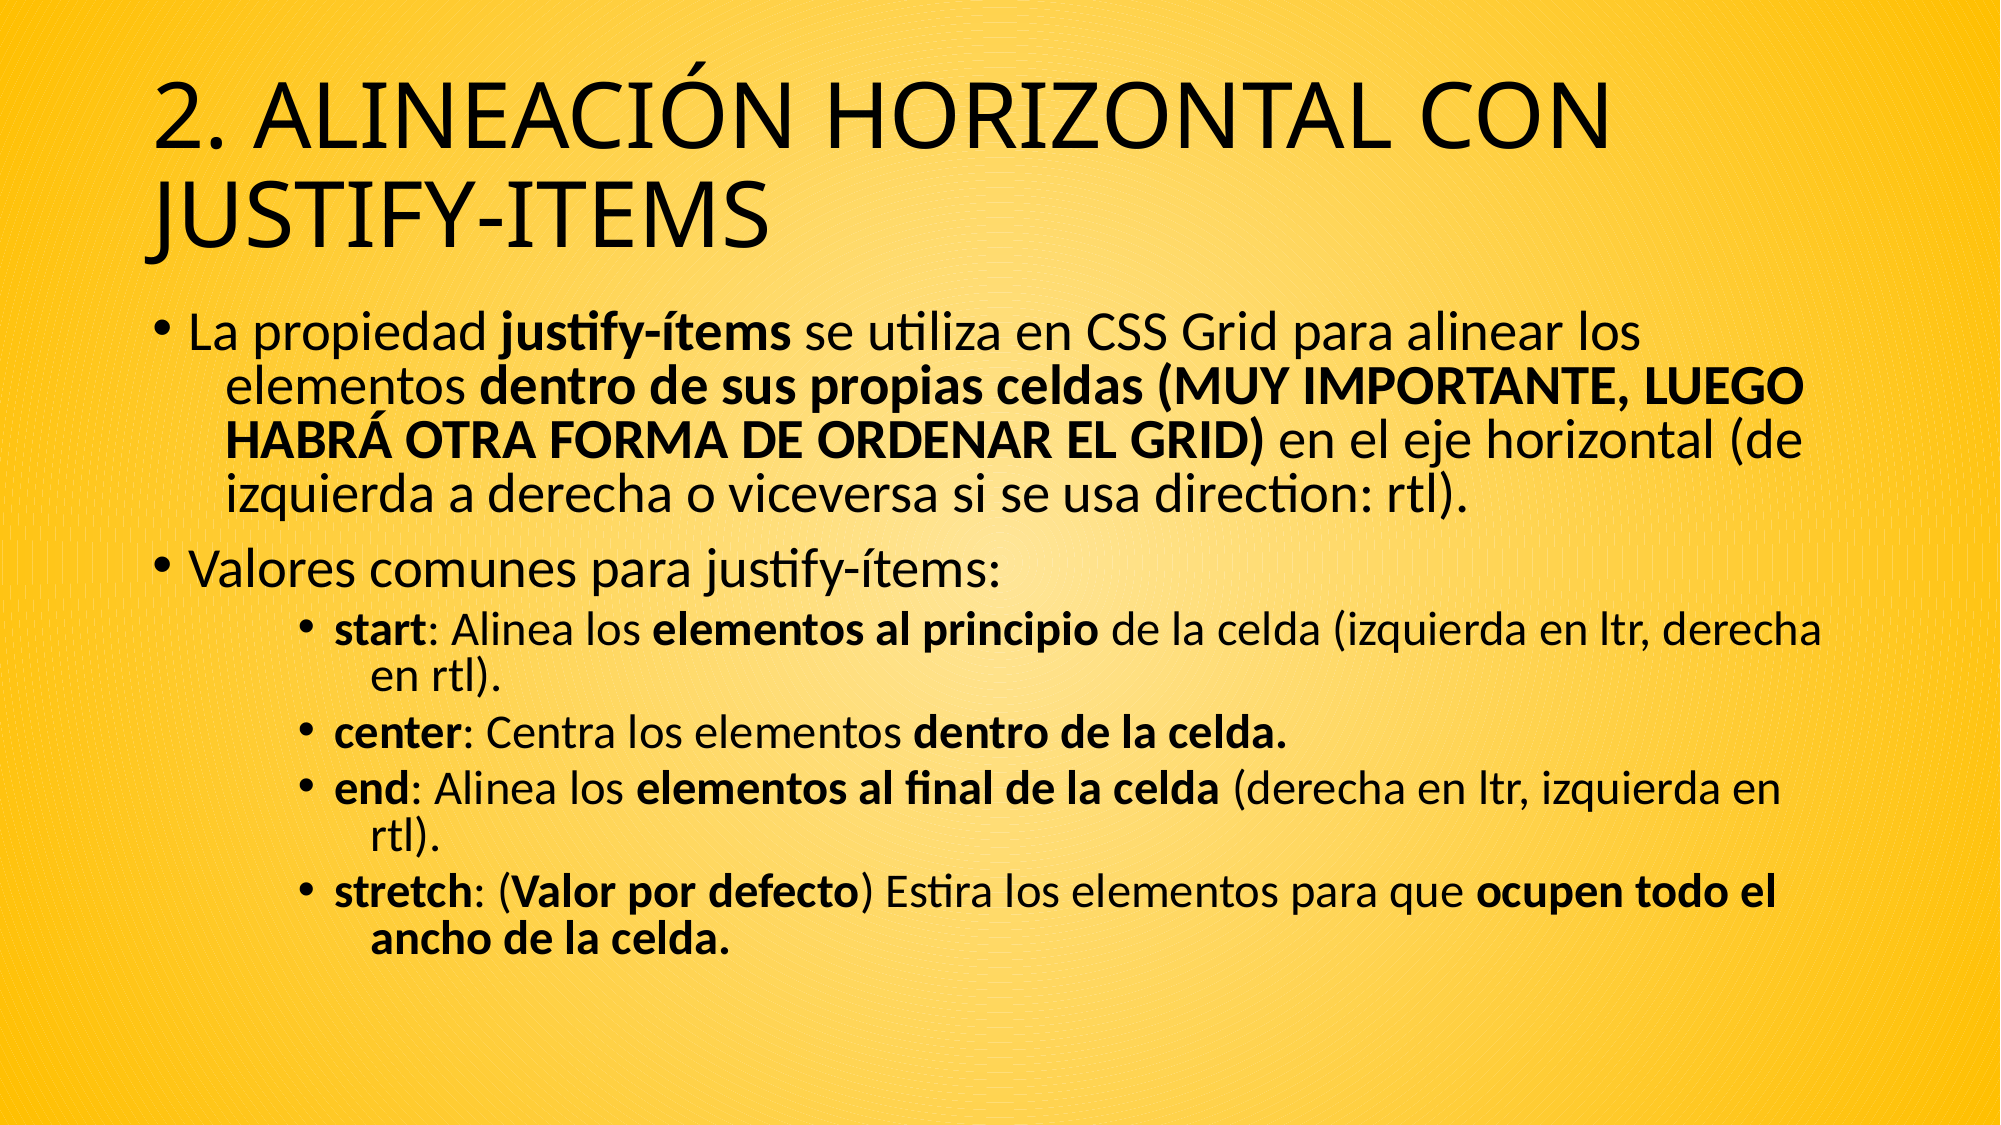

# 2. ALINEACIÓN HORIZONTAL CON JUSTIFY-ITEMS
La propiedad justify-ítems se utiliza en CSS Grid para alinear los elementos dentro de sus propias celdas (MUY IMPORTANTE, LUEGO HABRÁ OTRA FORMA DE ORDENAR EL GRID) en el eje horizontal (de izquierda a derecha o viceversa si se usa direction: rtl).
Valores comunes para justify-ítems:
start: Alinea los elementos al principio de la celda (izquierda en ltr, derecha en rtl).
center: Centra los elementos dentro de la celda.
end: Alinea los elementos al final de la celda (derecha en ltr, izquierda en rtl).
stretch: (Valor por defecto) Estira los elementos para que ocupen todo el ancho de la celda.